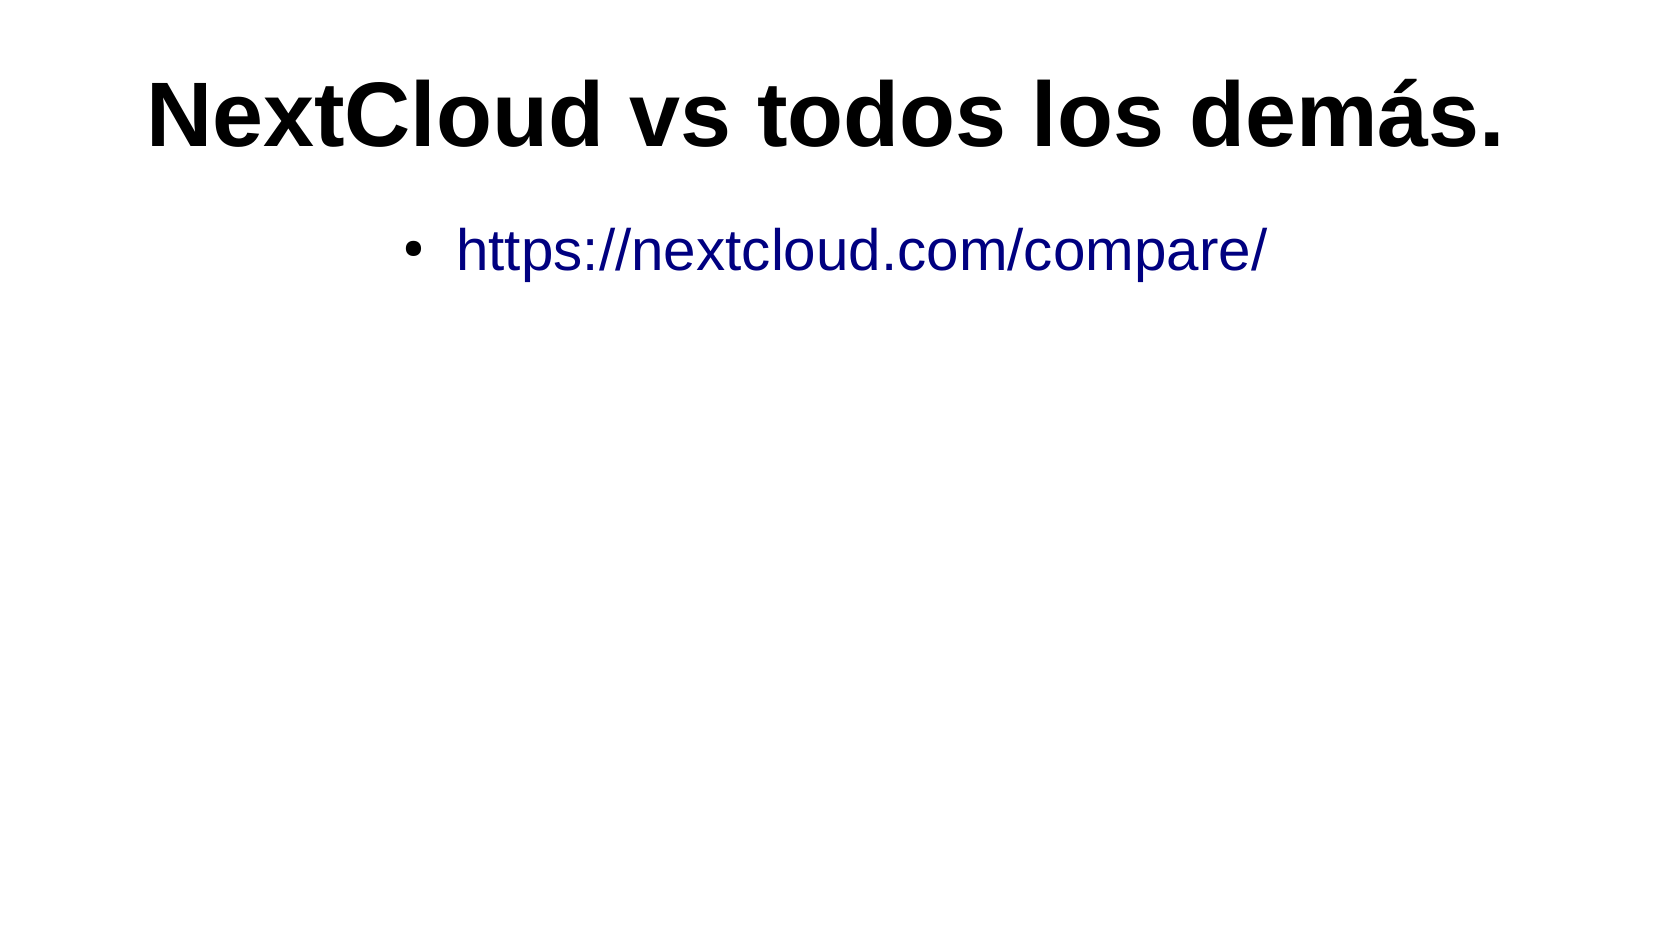

# NextCloud vs todos los demás.
https://nextcloud.com/compare/